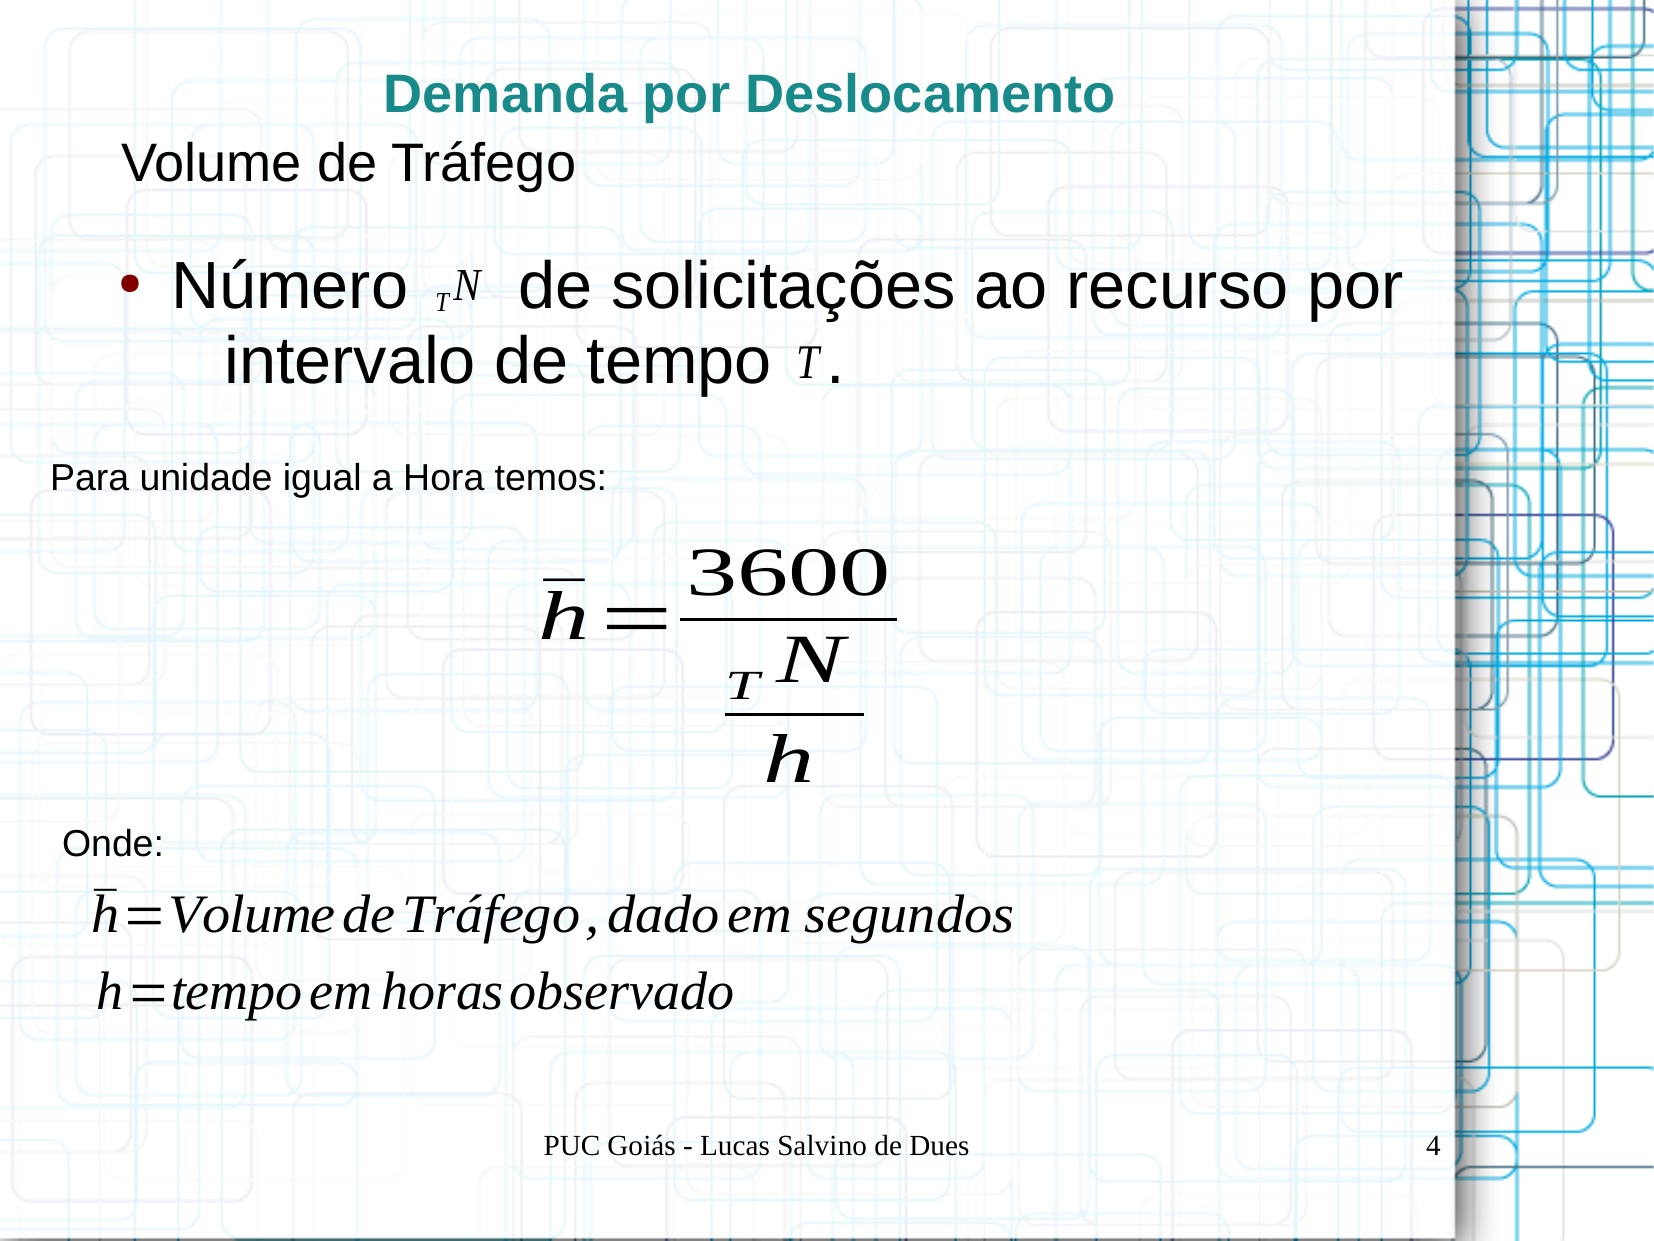

# Demanda por Deslocamento
Volume de Tráfego
Número de solicitações ao recurso por intervalo de tempo .
Para unidade igual a Hora temos:
Onde:
PUC Goiás - Lucas Salvino de Dues
4